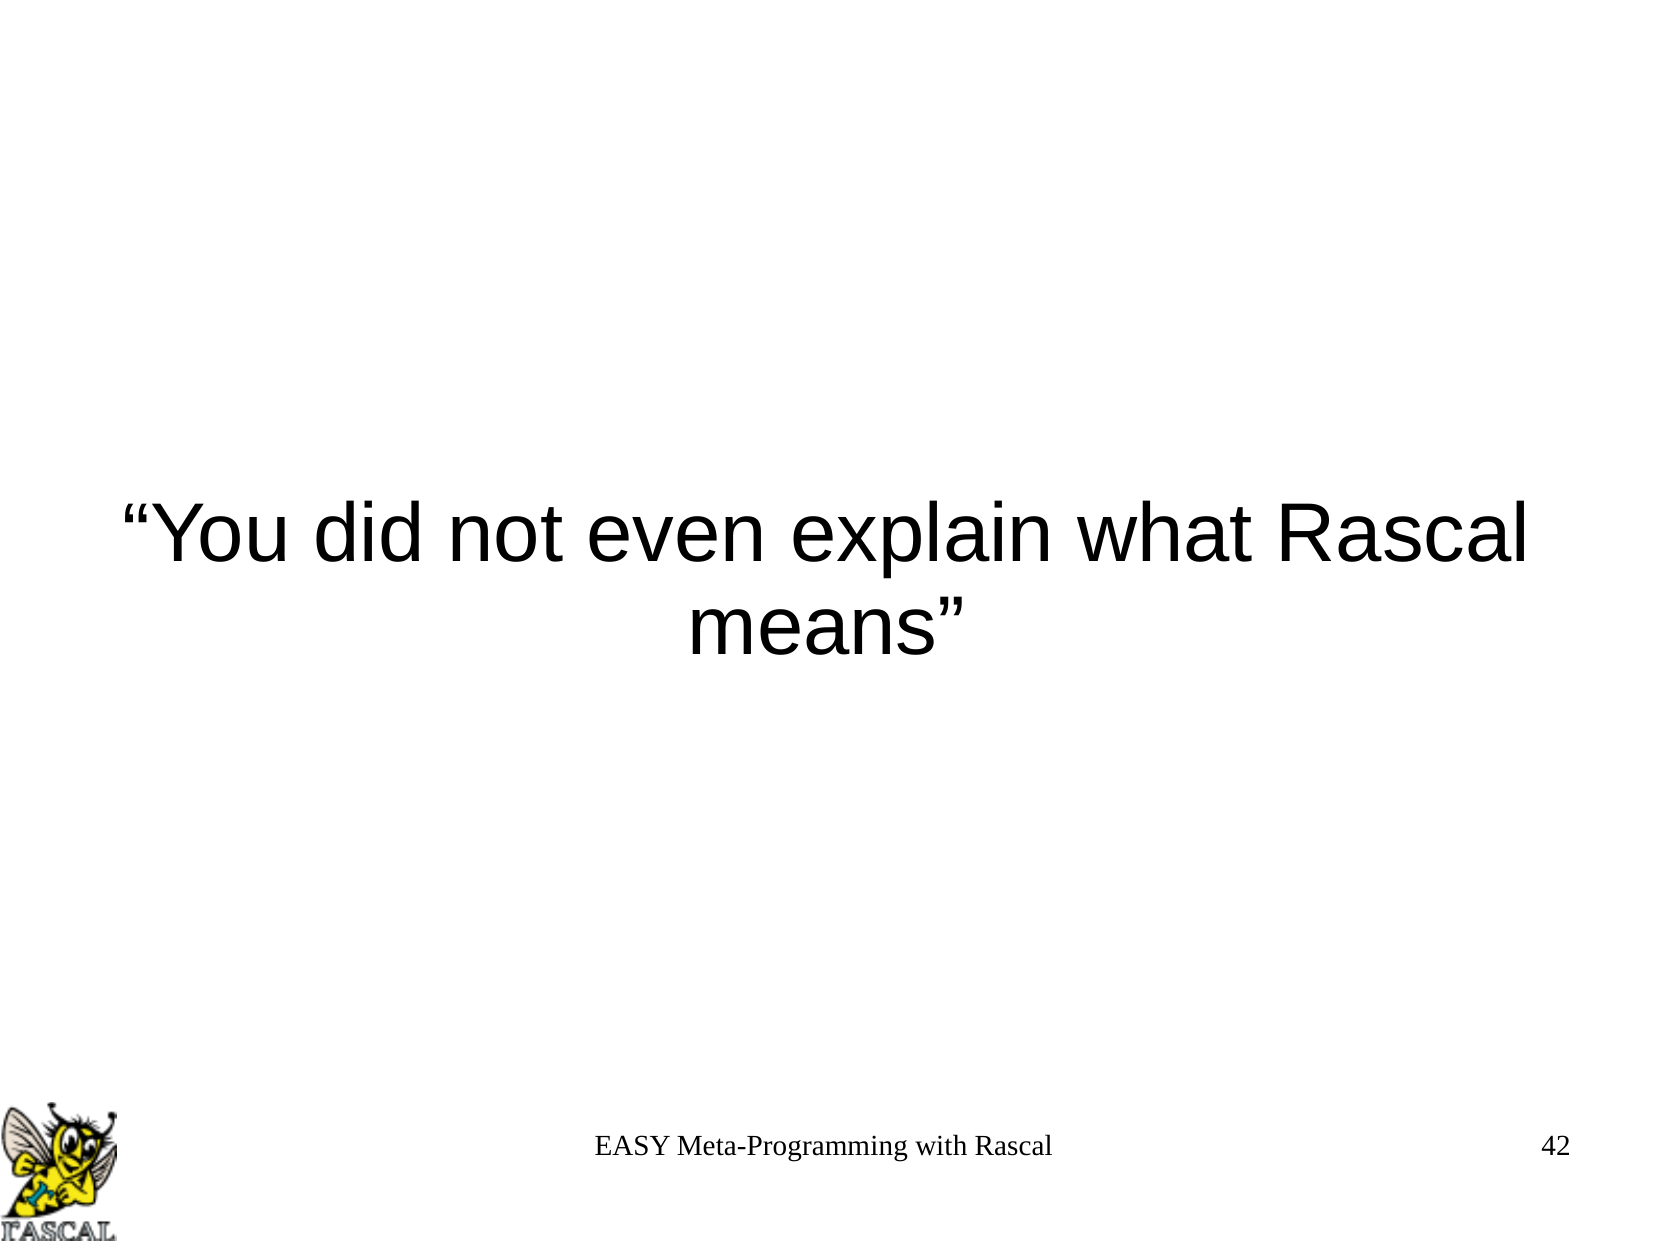

# “You did not even explain what Rascal means”
42